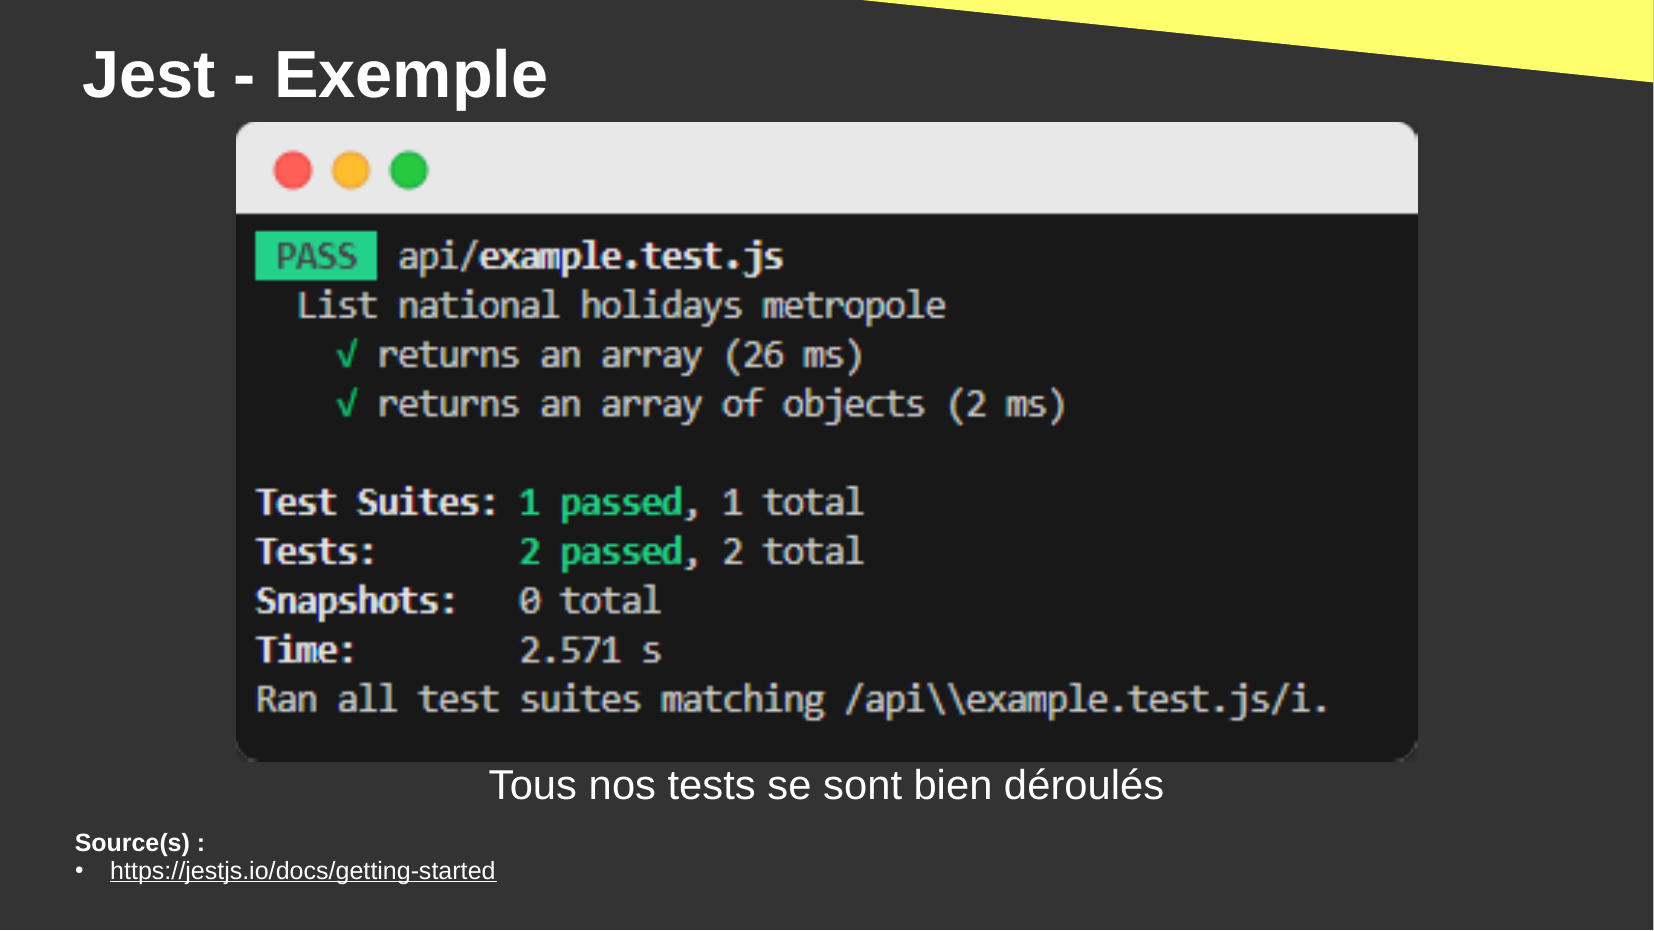

# Jest - Exemple
Tous nos tests se sont bien déroulés
Source(s) :
https://jestjs.io/docs/getting-started